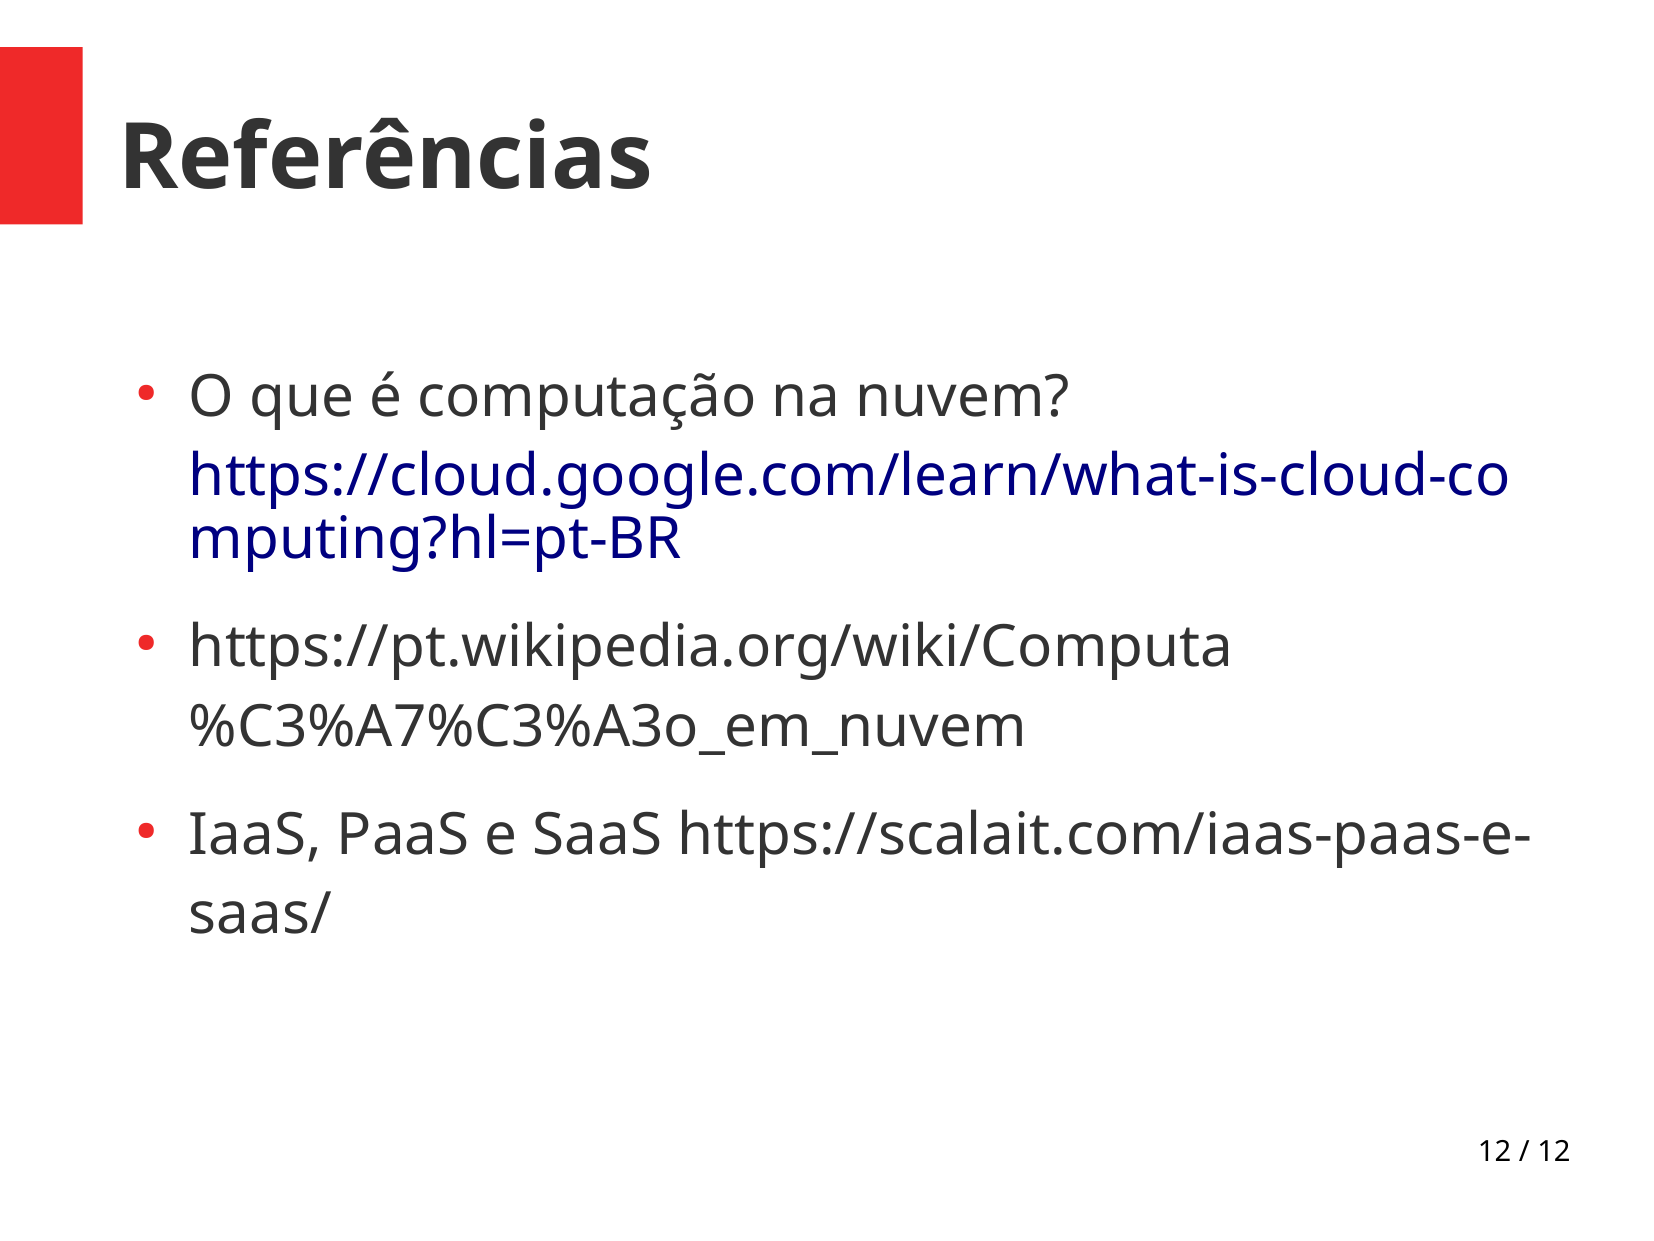

# Referências
O que é computação na nuvem? https://cloud.google.com/learn/what-is-cloud-computing?hl=pt-BR
https://pt.wikipedia.org/wiki/Computa%C3%A7%C3%A3o_em_nuvem
IaaS, PaaS e SaaS https://scalait.com/iaas-paas-e-saas/
12